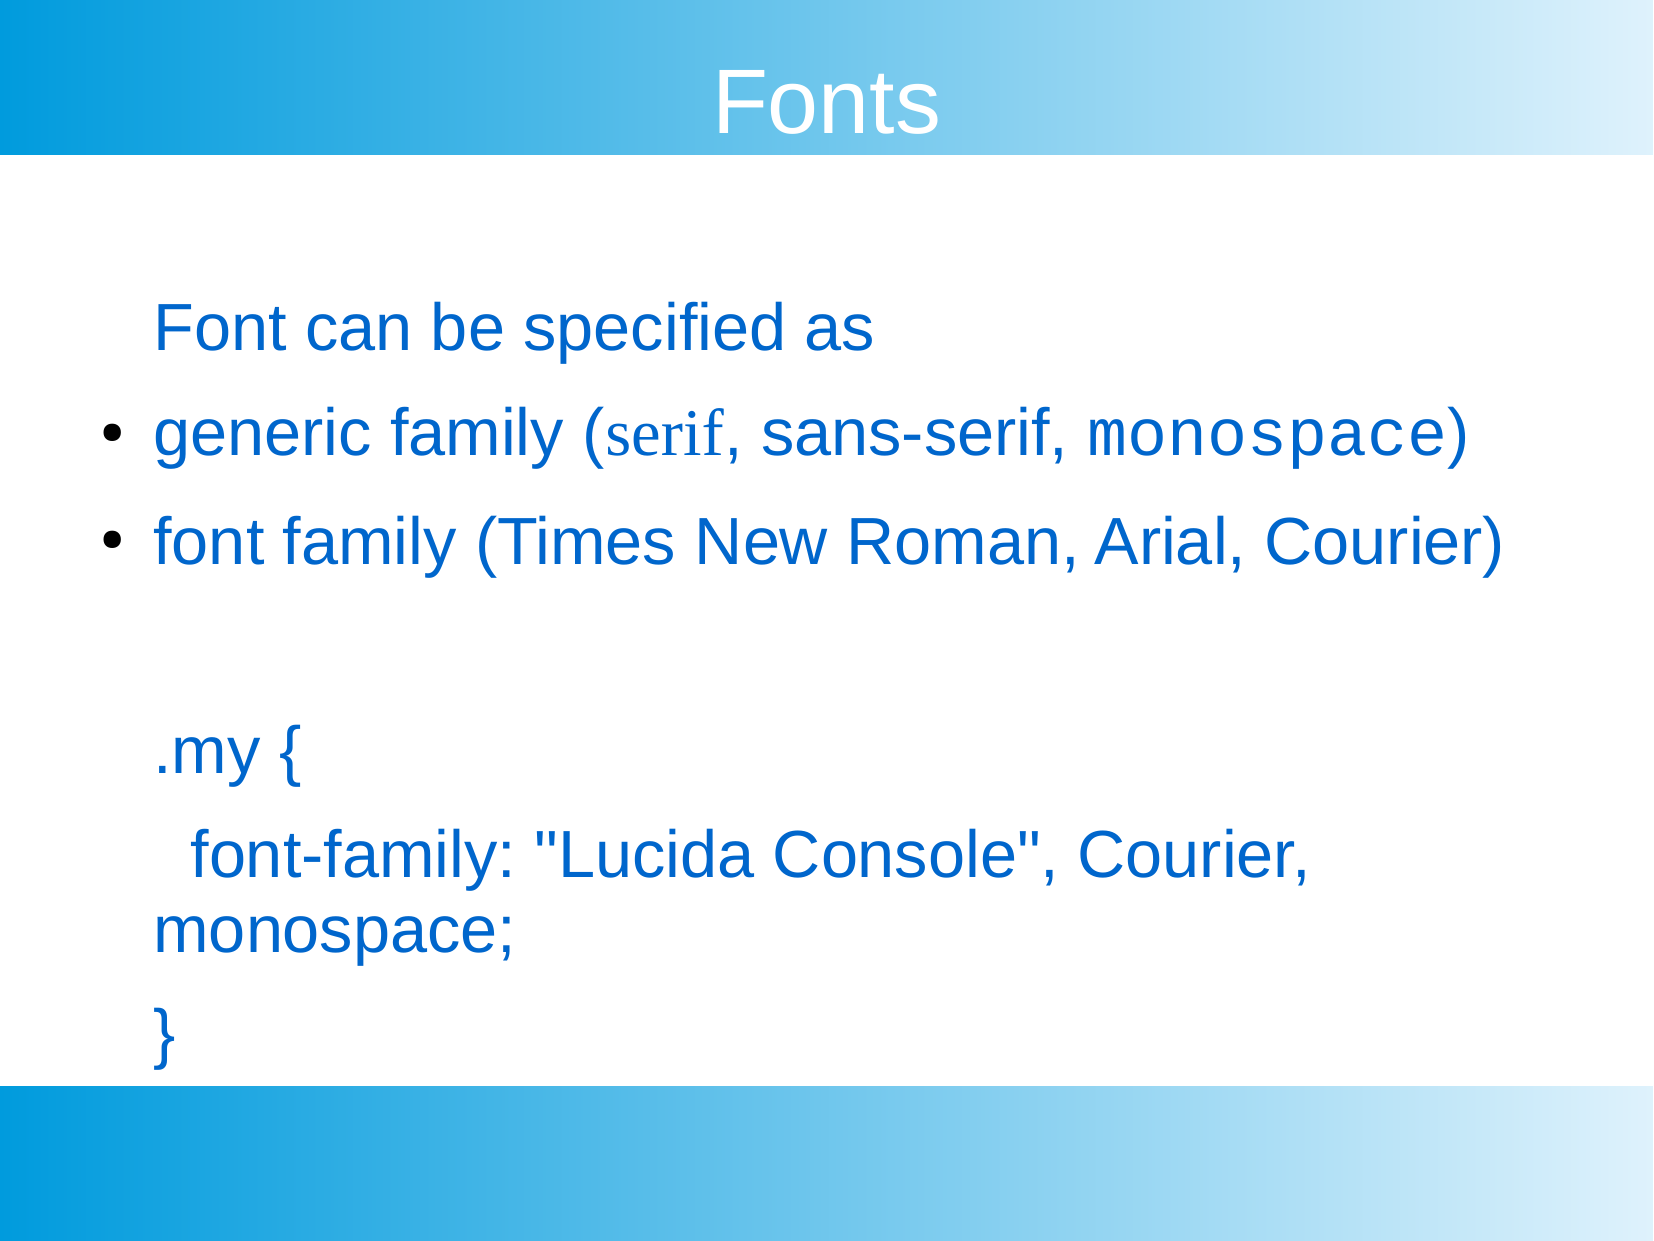

# Fonts
Font can be specified as
generic family (serif, sans-serif, monospace)
font family (Times New Roman, Arial, Courier)
.my {
 font-family: "Lucida Console", Courier, monospace;
}